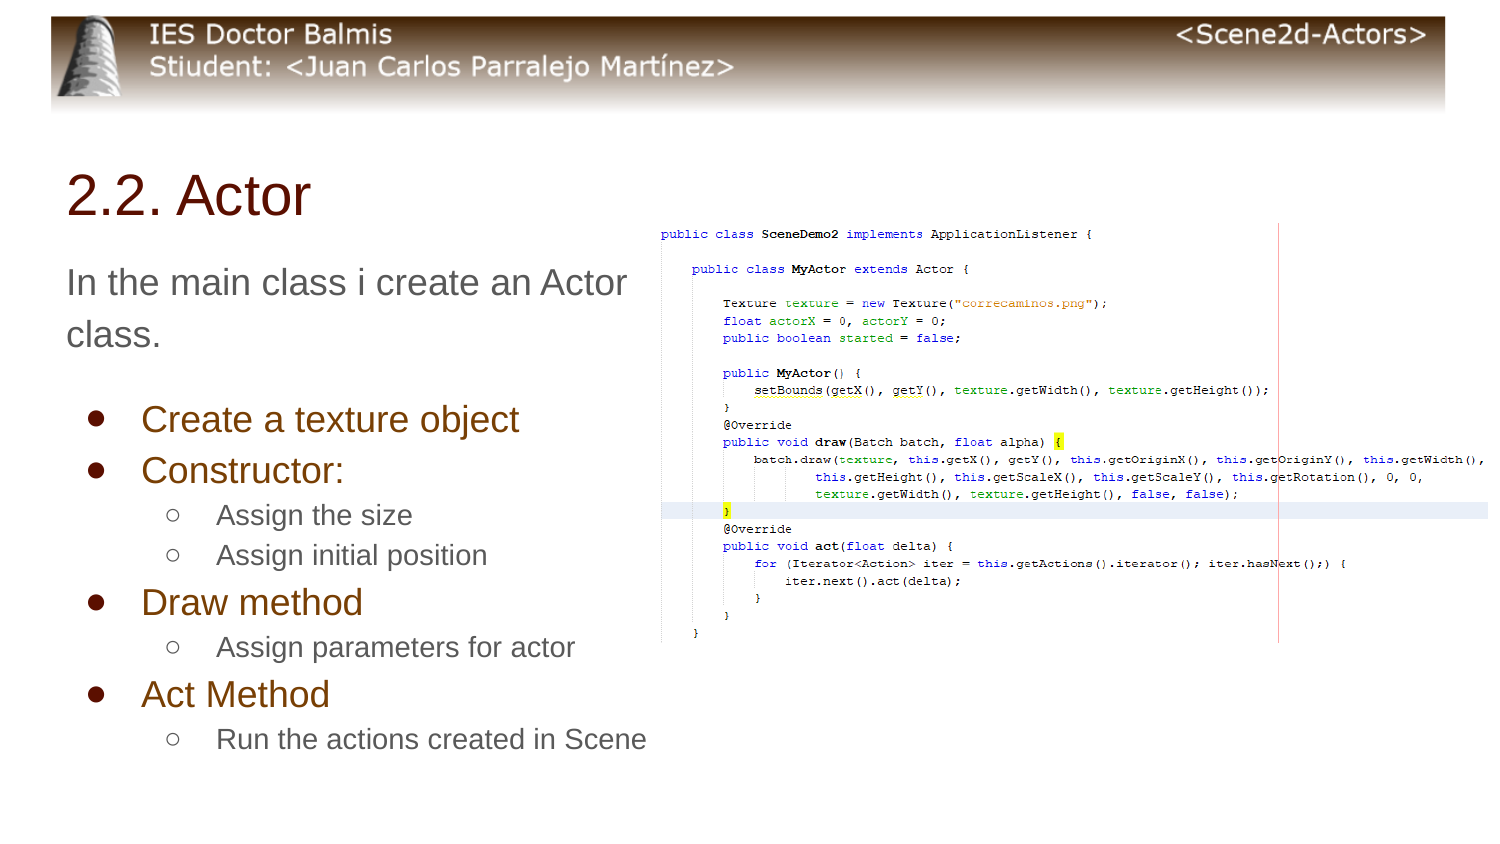

# 2.2. Actor
In the main class i create an Actor class.
Create a texture object
Constructor:
Assign the size
Assign initial position
Draw method
Assign parameters for actor
Act Method
Run the actions created in Scene